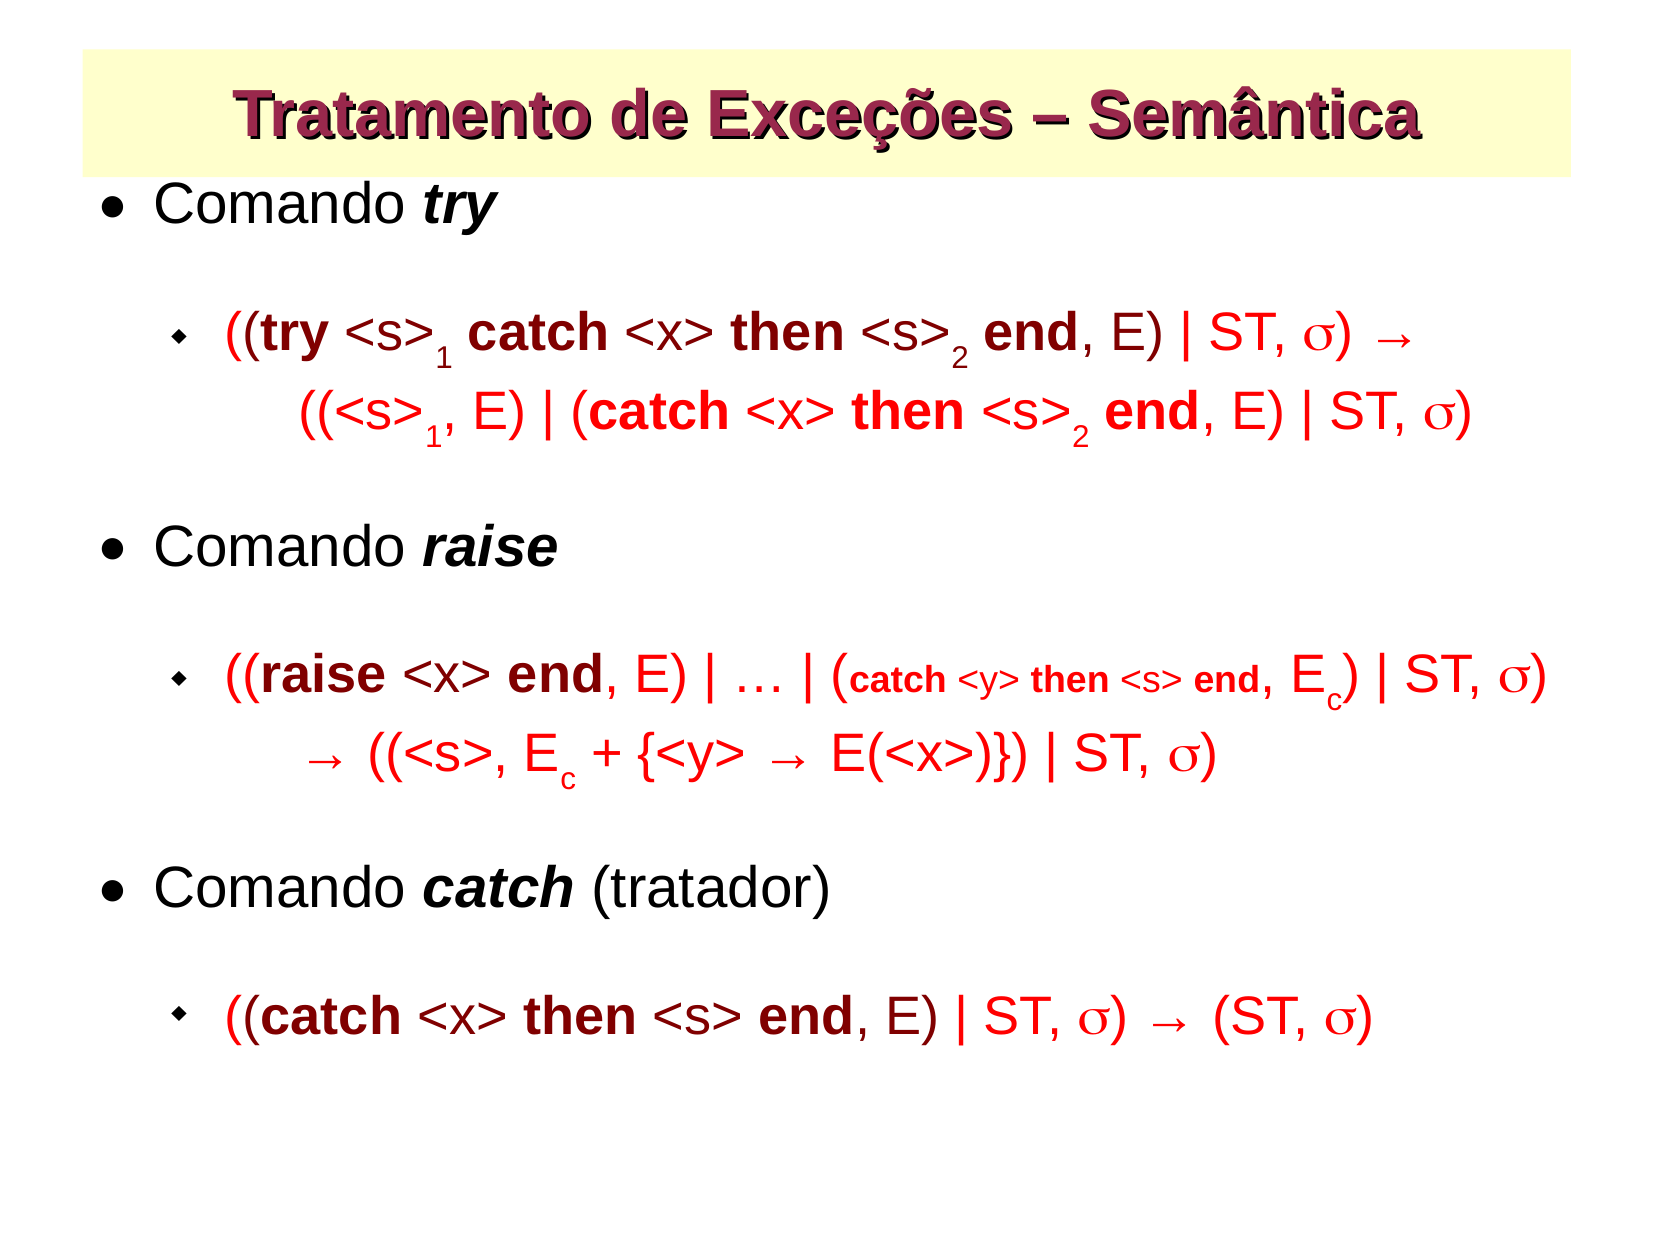

# Tratamento de Exceções – Semântica
Comando try
((try <s>1 catch <x> then <s>2 end, E) | ST, s) →
	((<s>1, E) | (catch <x> then <s>2 end, E) | ST, s)
Comando raise
((raise <x> end, E) | … | (catch <y> then <s> end, Ec) | ST, s)
	→ ((<s>, Ec + {<y> → E(<x>)}) | ST, s)
Comando catch (tratador)
((catch <x> then <s> end, E) | ST, s) → (ST, s)